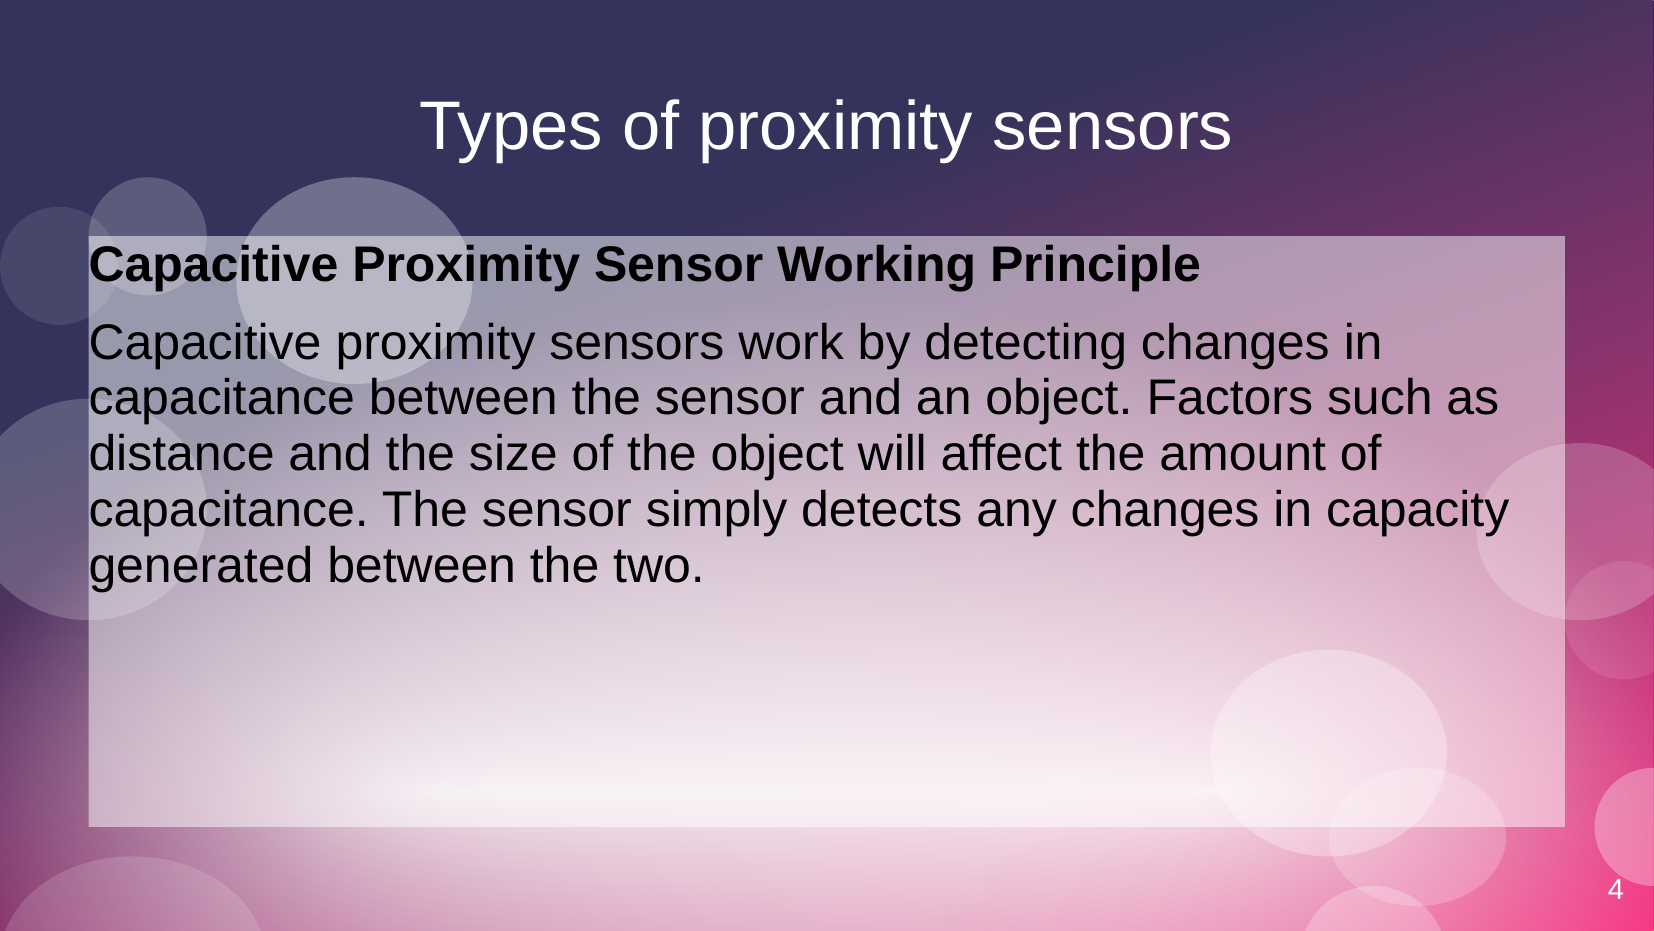

# Types of proximity sensors
Capacitive Proximity Sensor Working Principle
Capacitive proximity sensors work by detecting changes in capacitance between the sensor and an object. Factors such as distance and the size of the object will affect the amount of capacitance. The sensor simply detects any changes in capacity generated between the two.